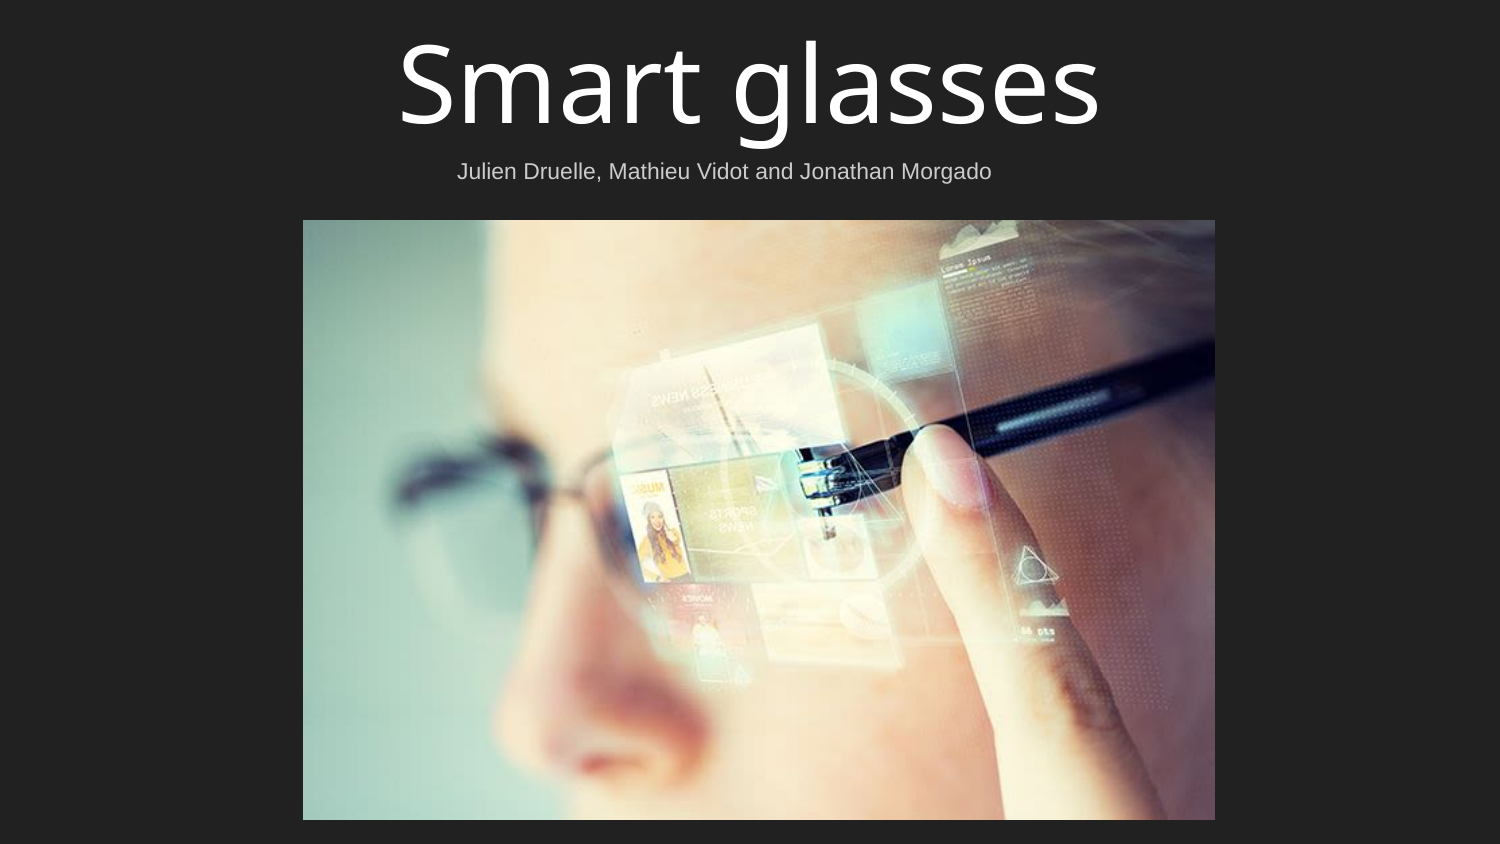

# Smart glasses
Julien Druelle, Mathieu Vidot and Jonathan Morgado